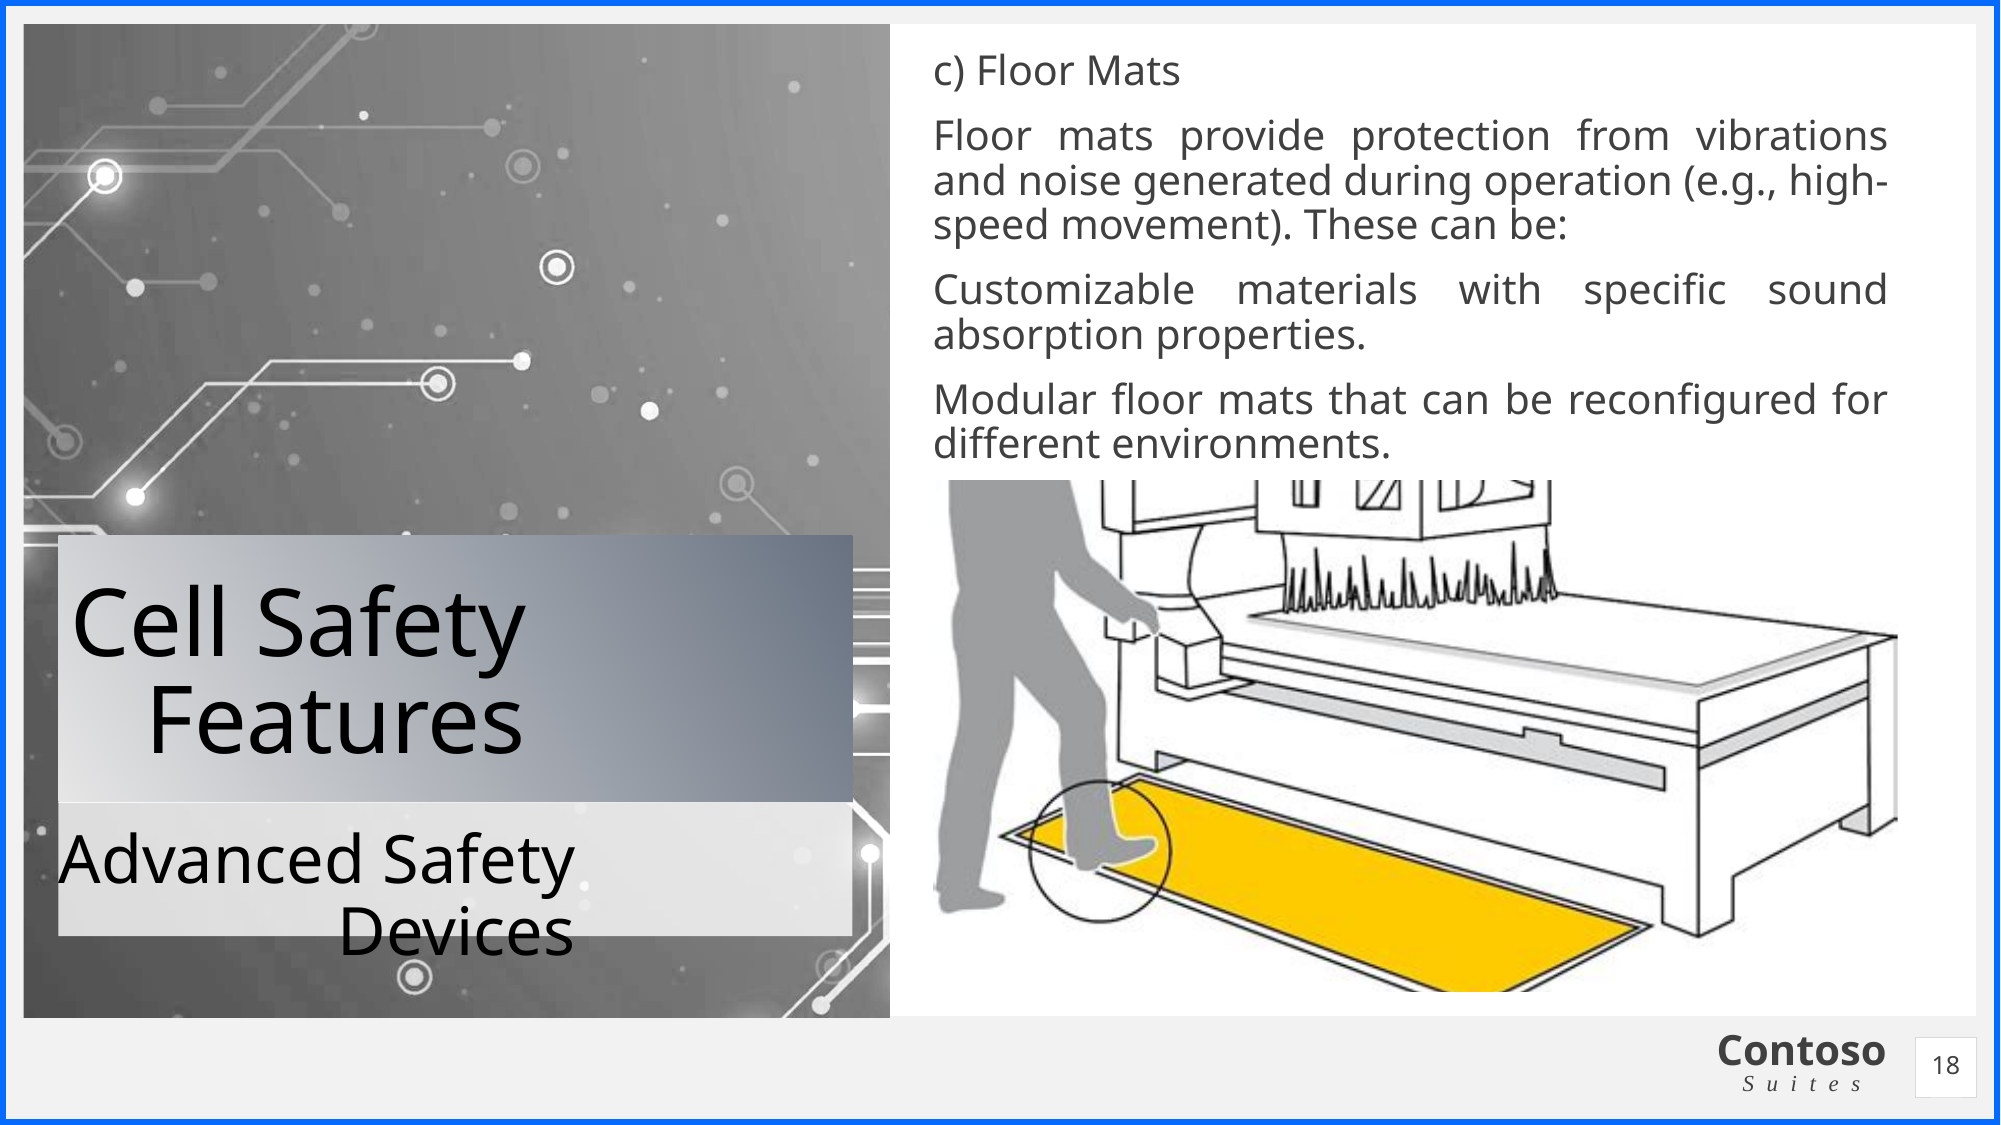

c) Floor Mats
Floor mats provide protection from vibrations and noise generated during operation (e.g., high-speed movement). These can be:
Customizable materials with specific sound absorption properties.
Modular floor mats that can be reconfigured for different environments.
# Cell Safety Features
Advanced Safety Devices